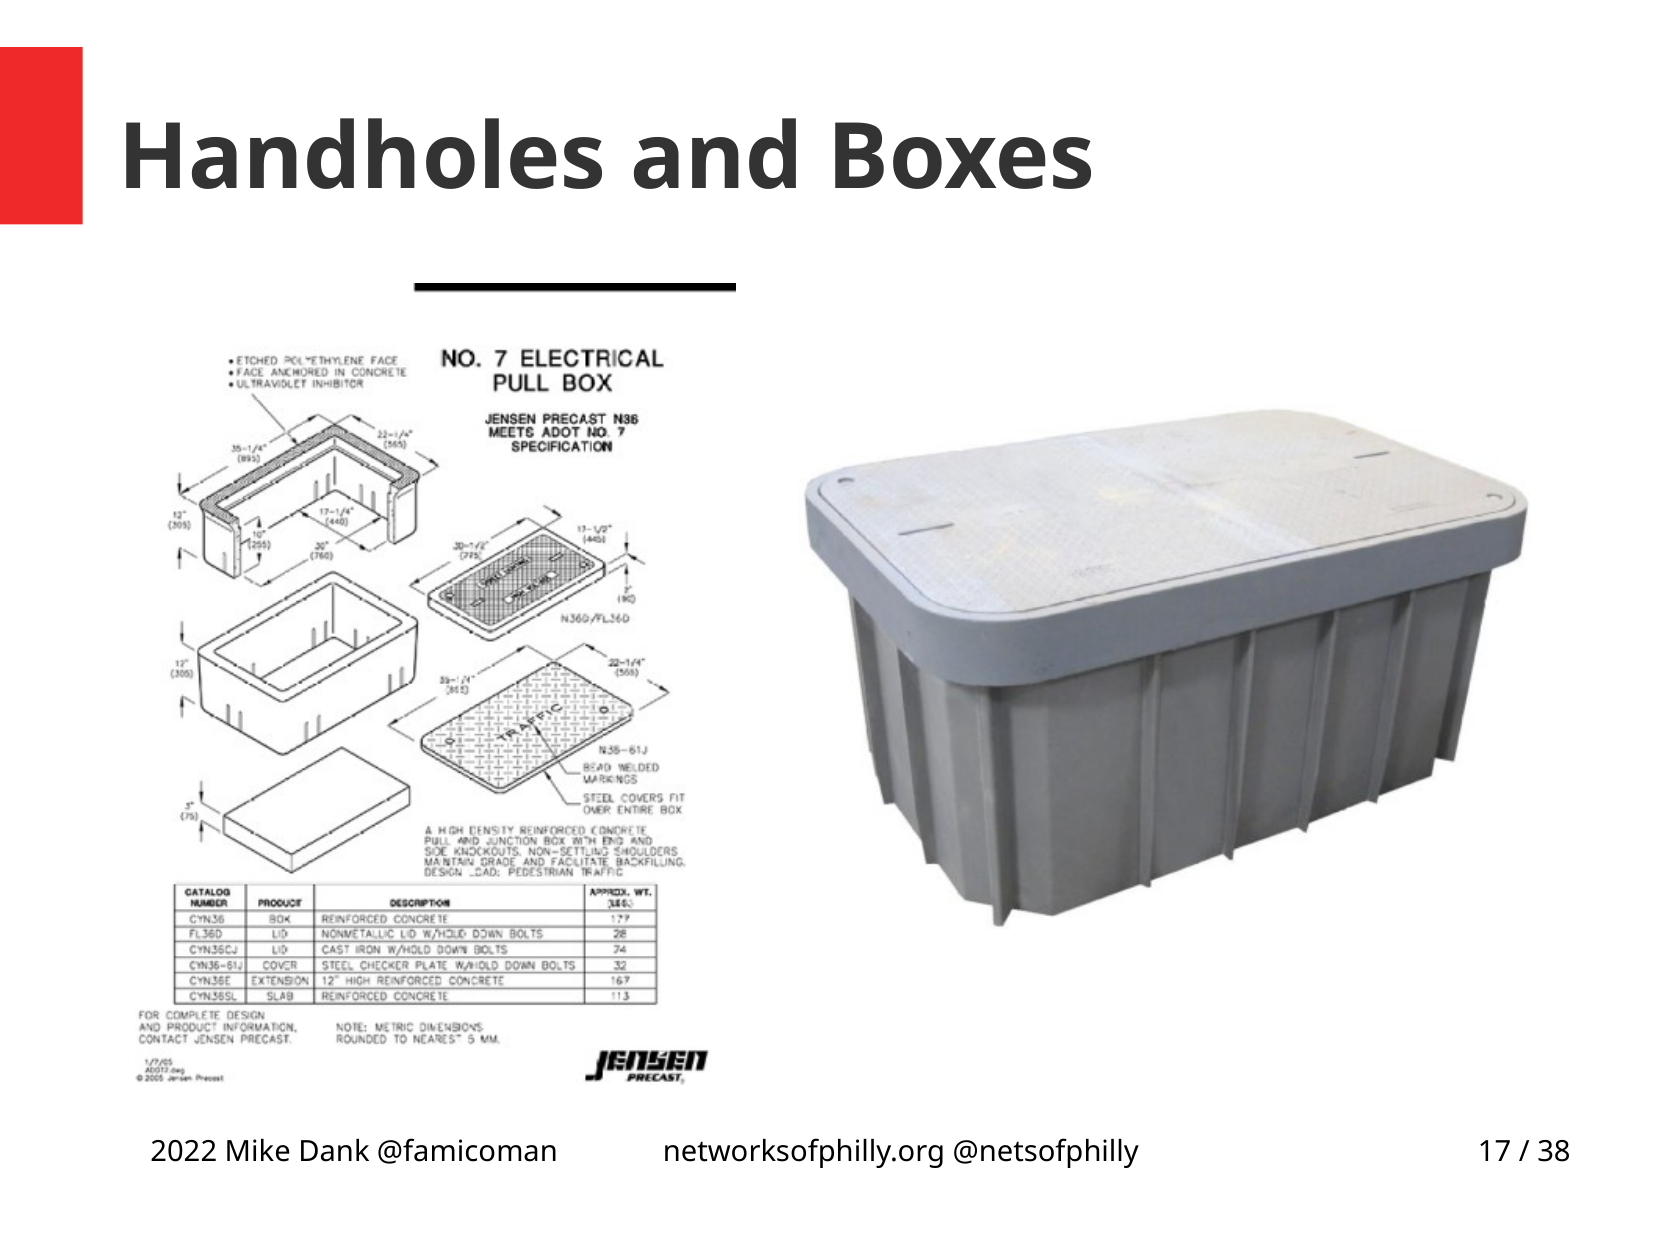

# Handholes and Boxes
2022 Mike Dank @famicoman networksofphilly.org @netsofphilly
17